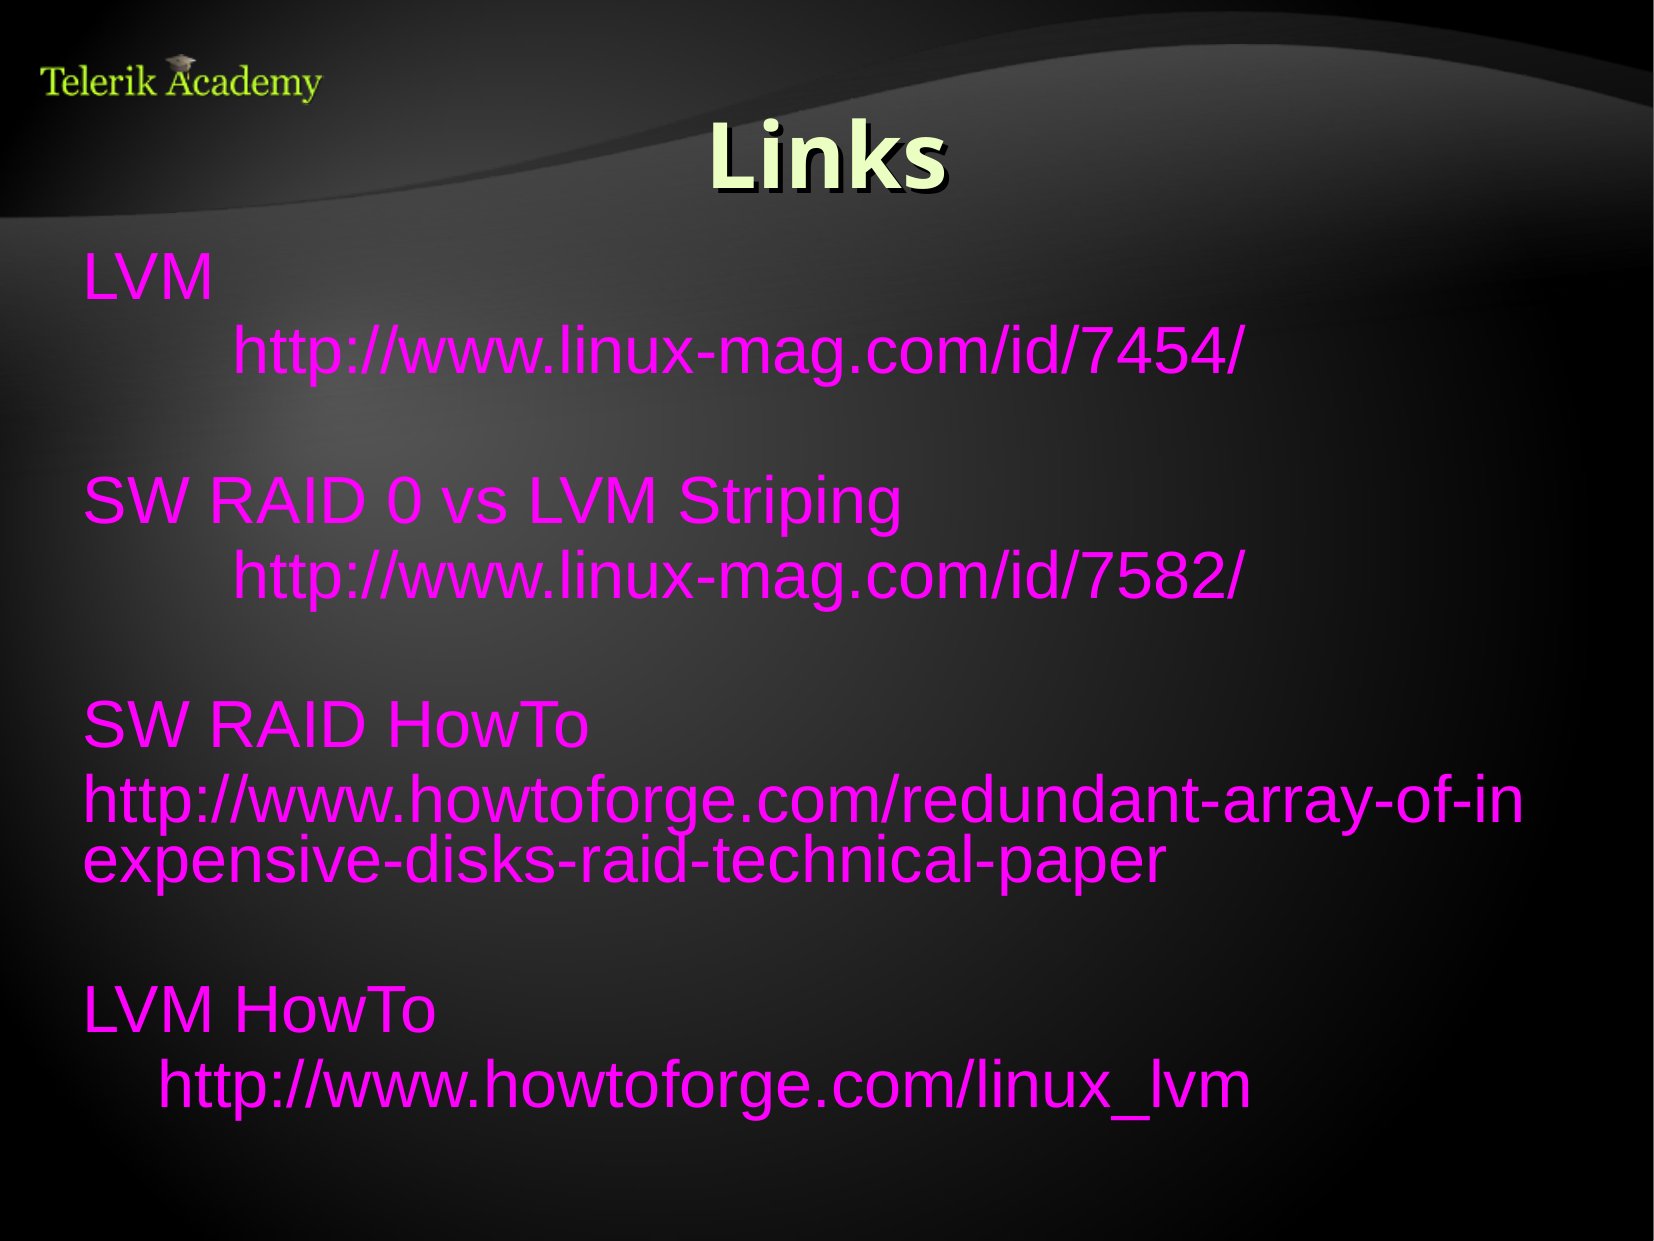

# Links
LVM
		http://www.linux-mag.com/id/7454/
SW RAID 0 vs LVM Striping
		http://www.linux-mag.com/id/7582/
SW RAID HowTo
http://www.howtoforge.com/redundant-array-of-inexpensive-disks-raid-technical-paper
LVM HowTo
	http://www.howtoforge.com/linux_lvm